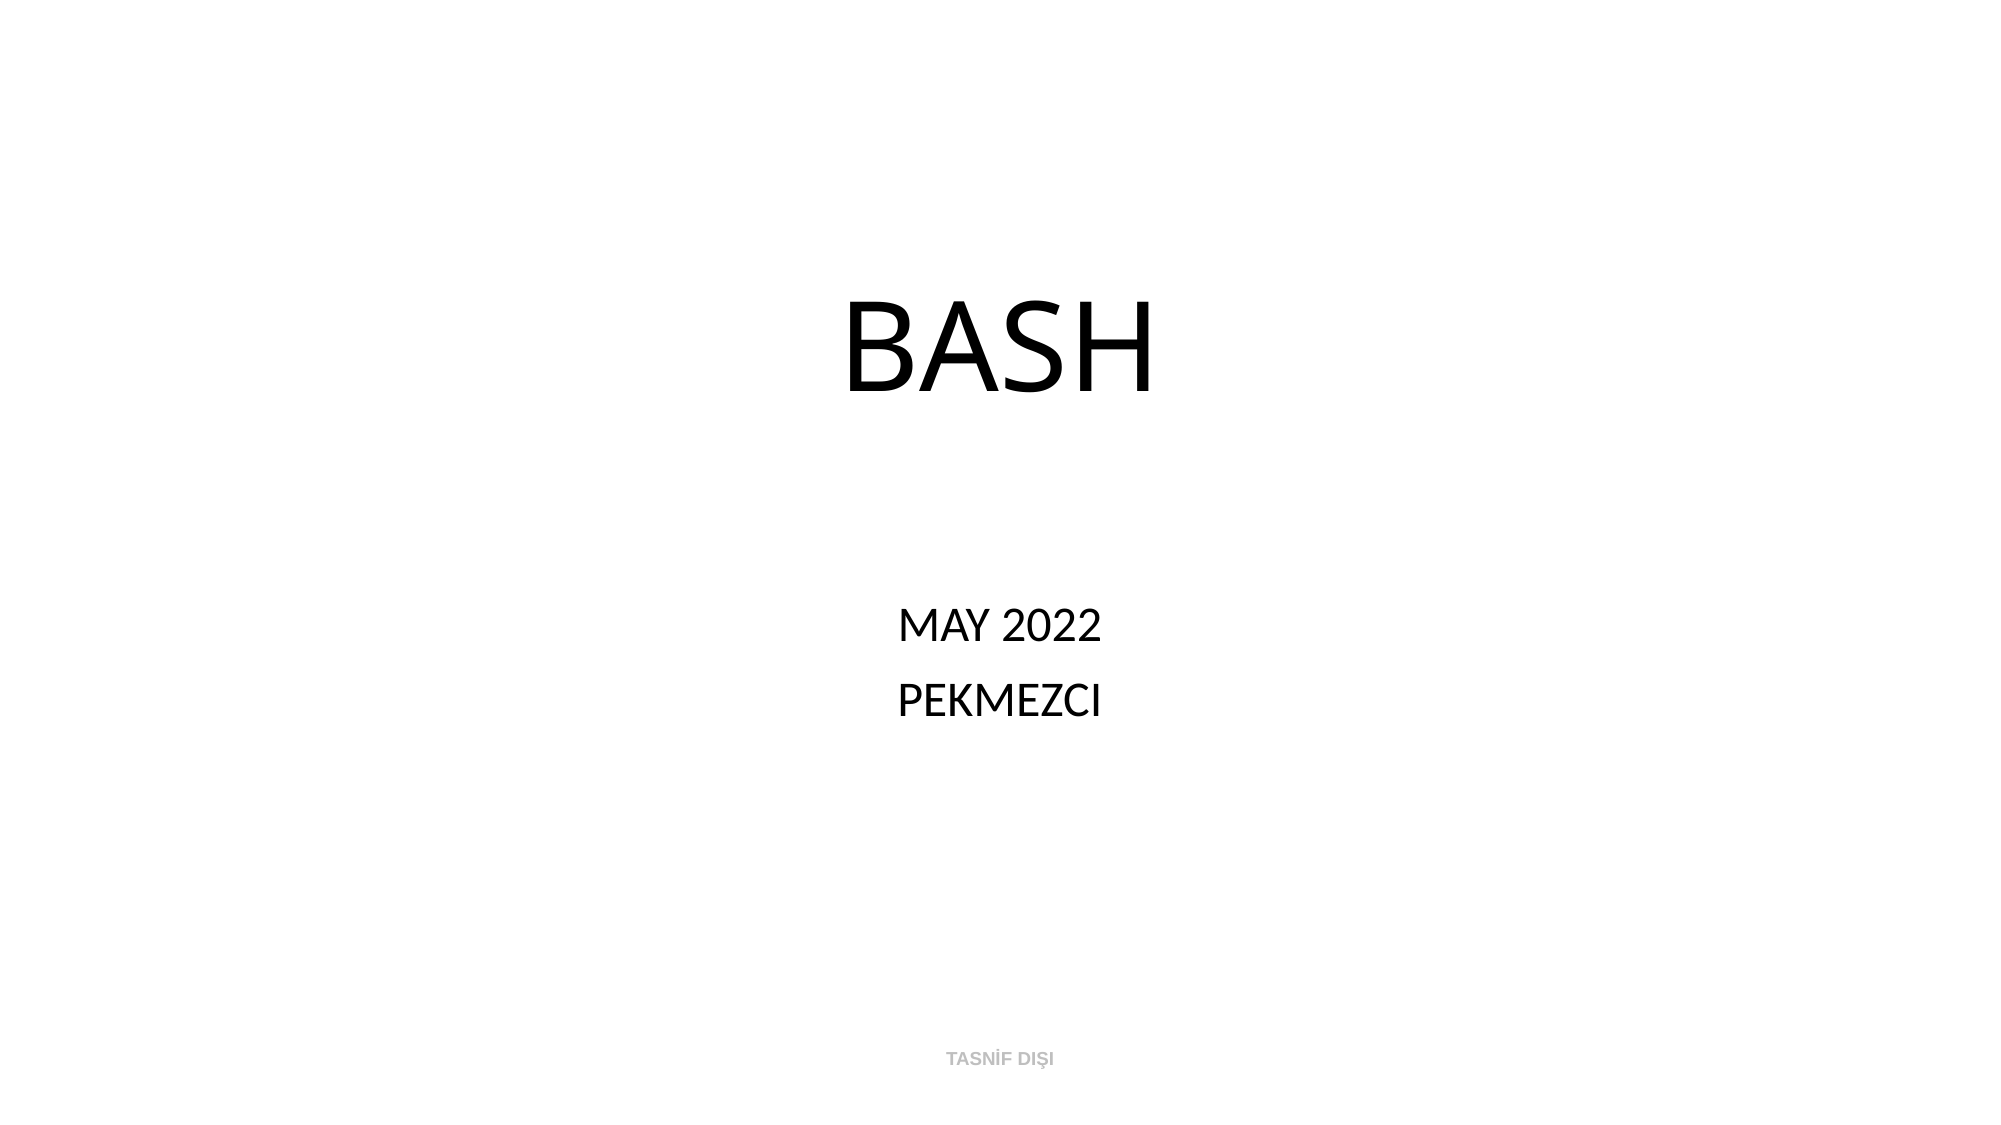

# BASH
MAY 2022
PEKMEZCI
TASNİF DIŞI